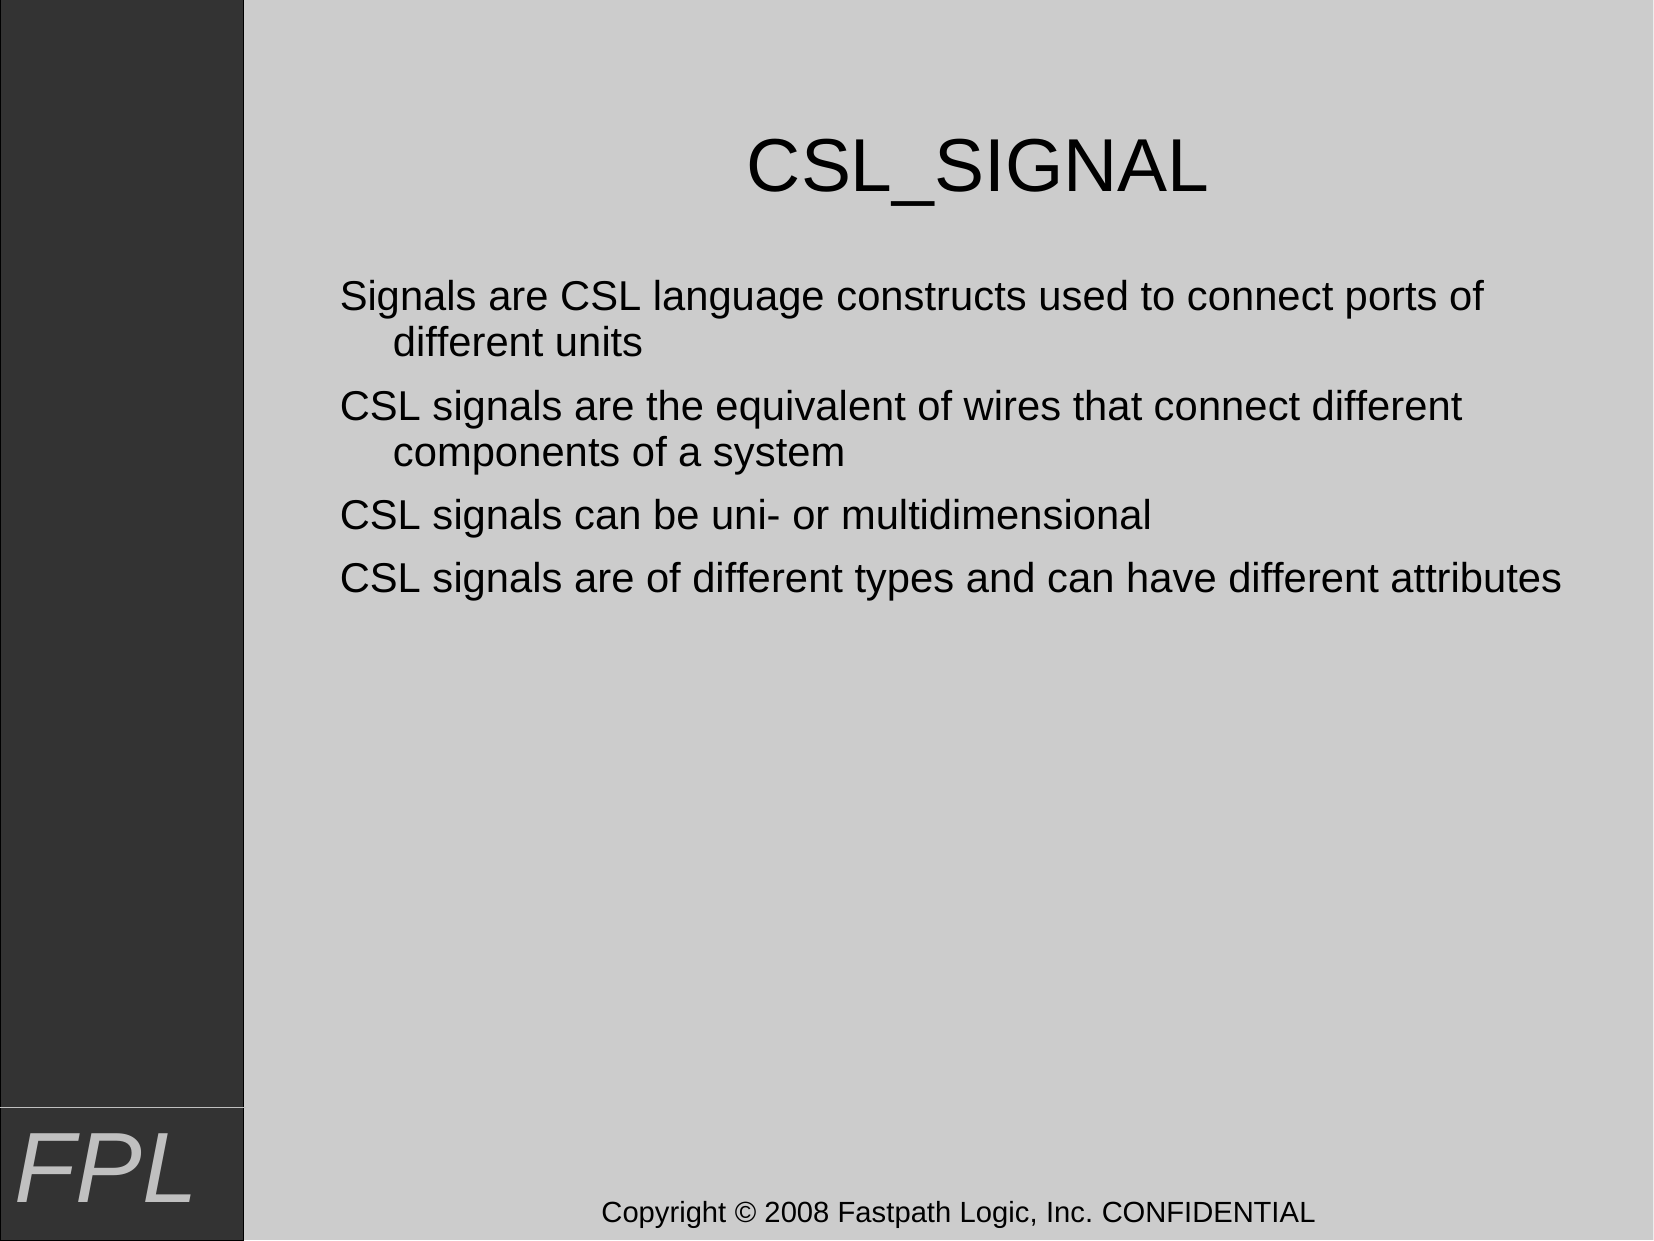

# CSL_SIGNAL
Signals are CSL language constructs used to connect ports of different units
CSL signals are the equivalent of wires that connect different components of a system
CSL signals can be uni- or multidimensional
CSL signals are of different types and can have different attributes